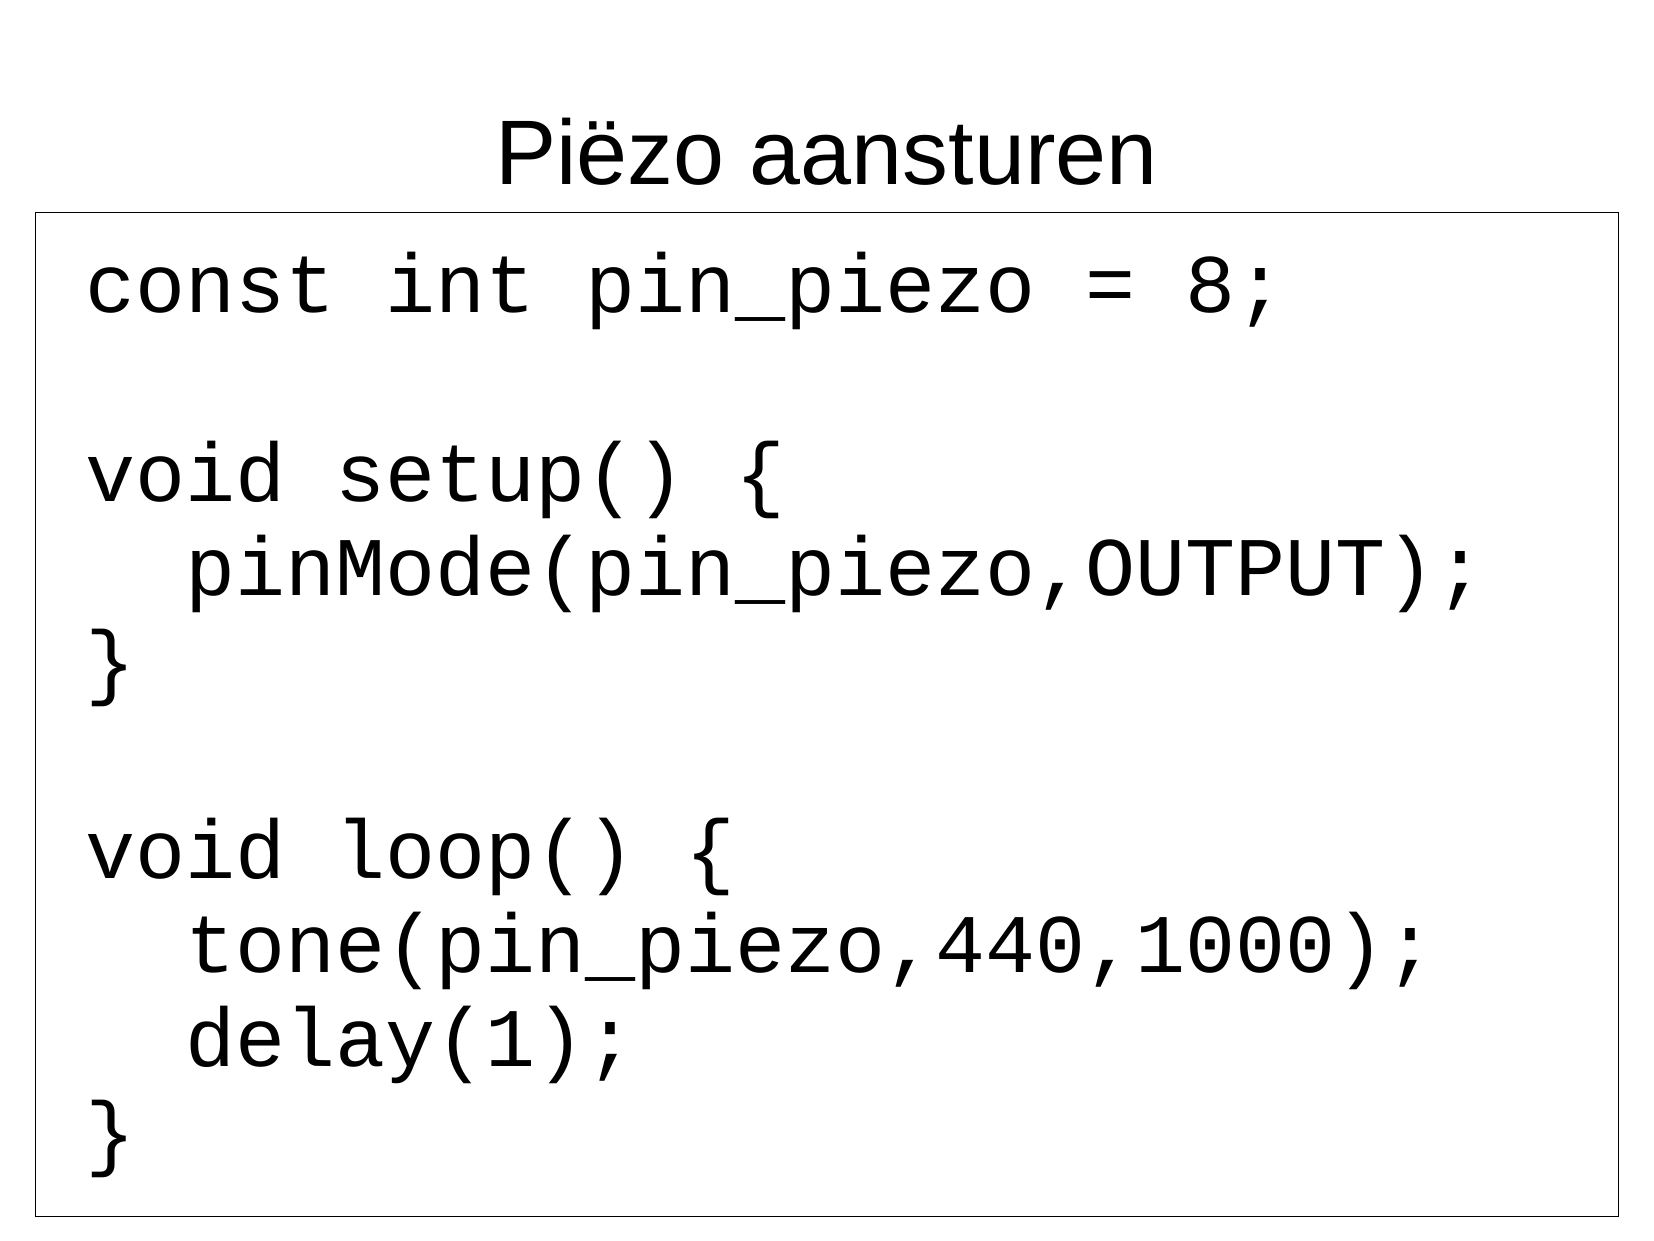

# Piëzo aansturen
const int pin_piezo = 8;
void setup() {
 pinMode(pin_piezo,OUTPUT);
}
void loop() {
 tone(pin_piezo,440,1000);
 delay(1);
}